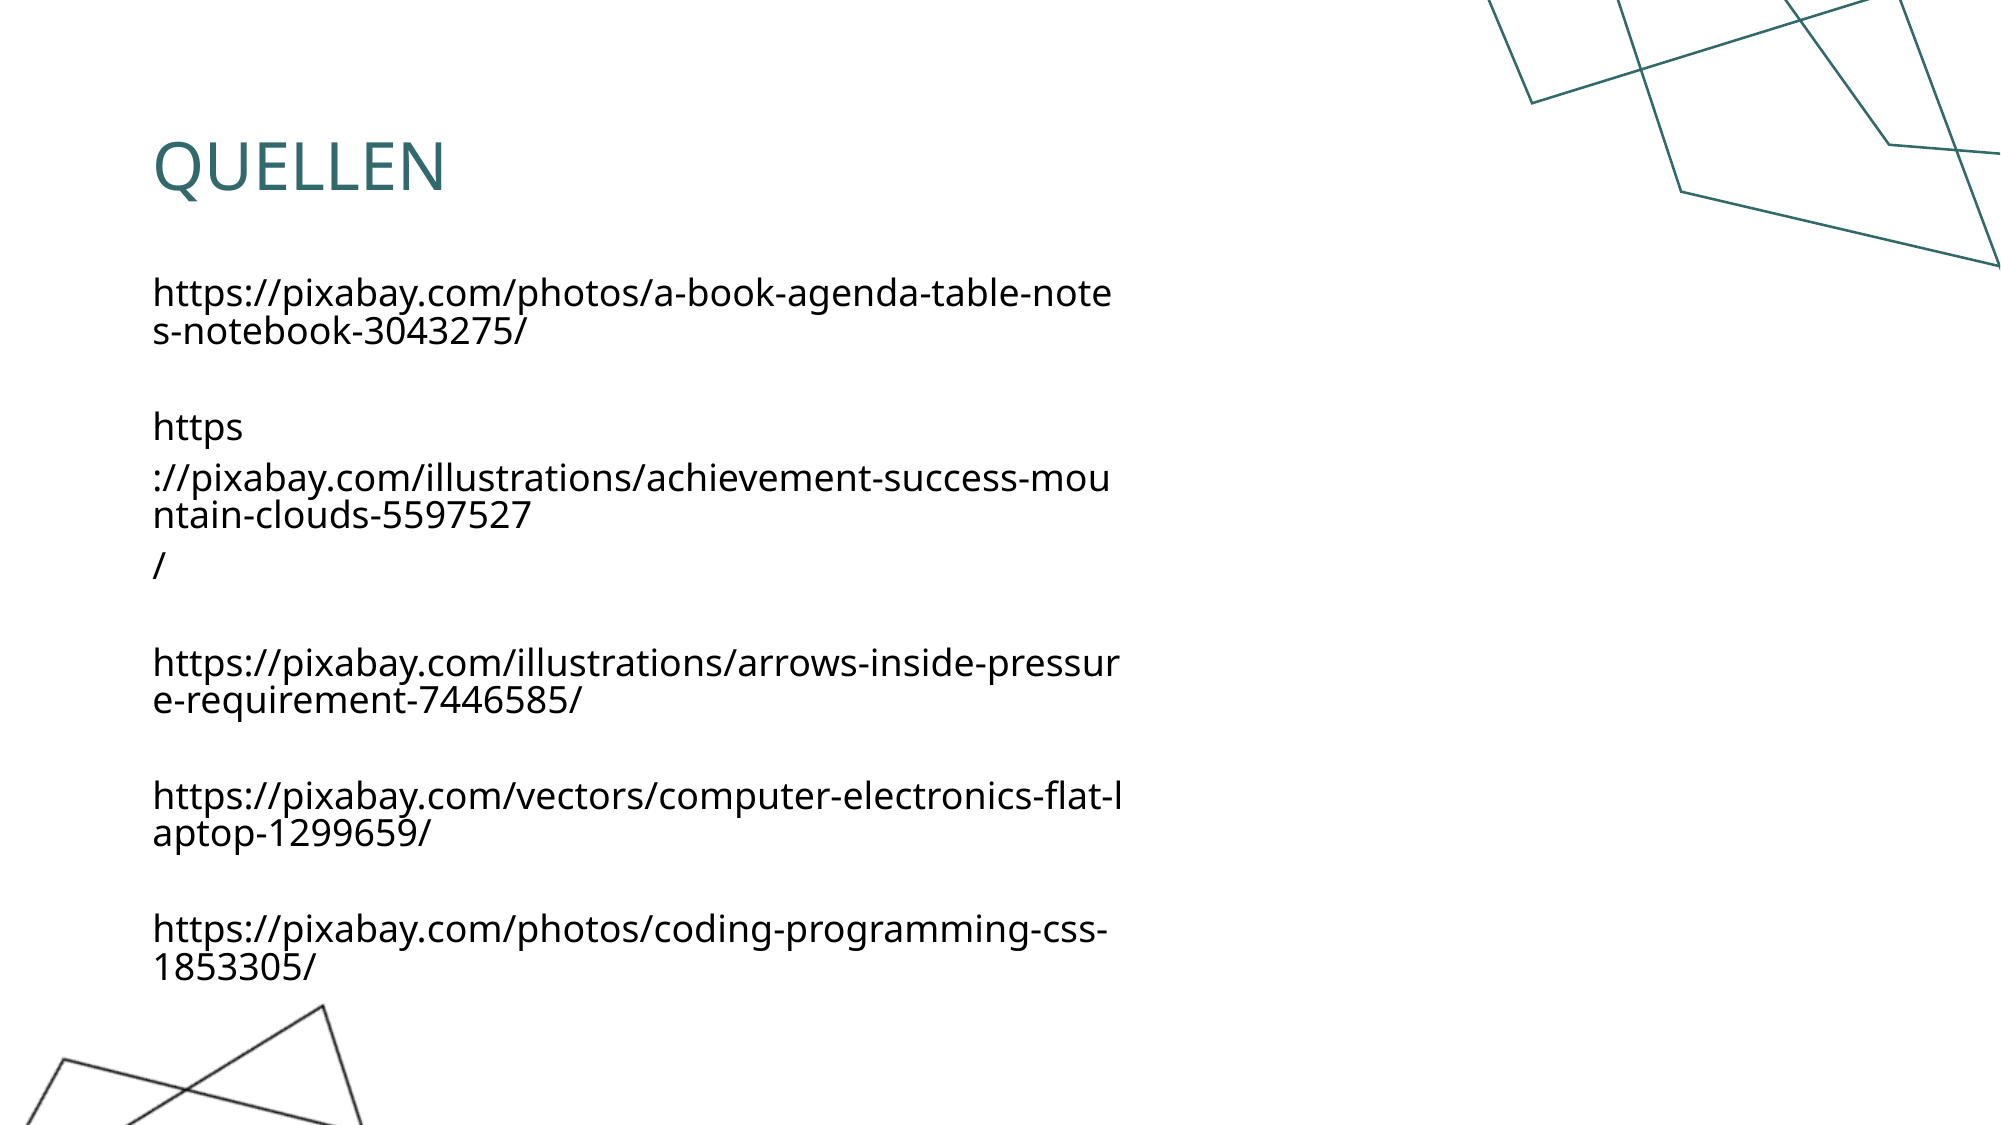

# Quellen
https://pixabay.com/photos/a-book-agenda-table-notes-notebook-3043275/
https://pixabay.com/illustrations/achievement-success-mountain-clouds-5597527/
https://pixabay.com/illustrations/arrows-inside-pressure-requirement-7446585/
https://pixabay.com/vectors/computer-electronics-flat-laptop-1299659/
https://pixabay.com/photos/coding-programming-css-1853305/